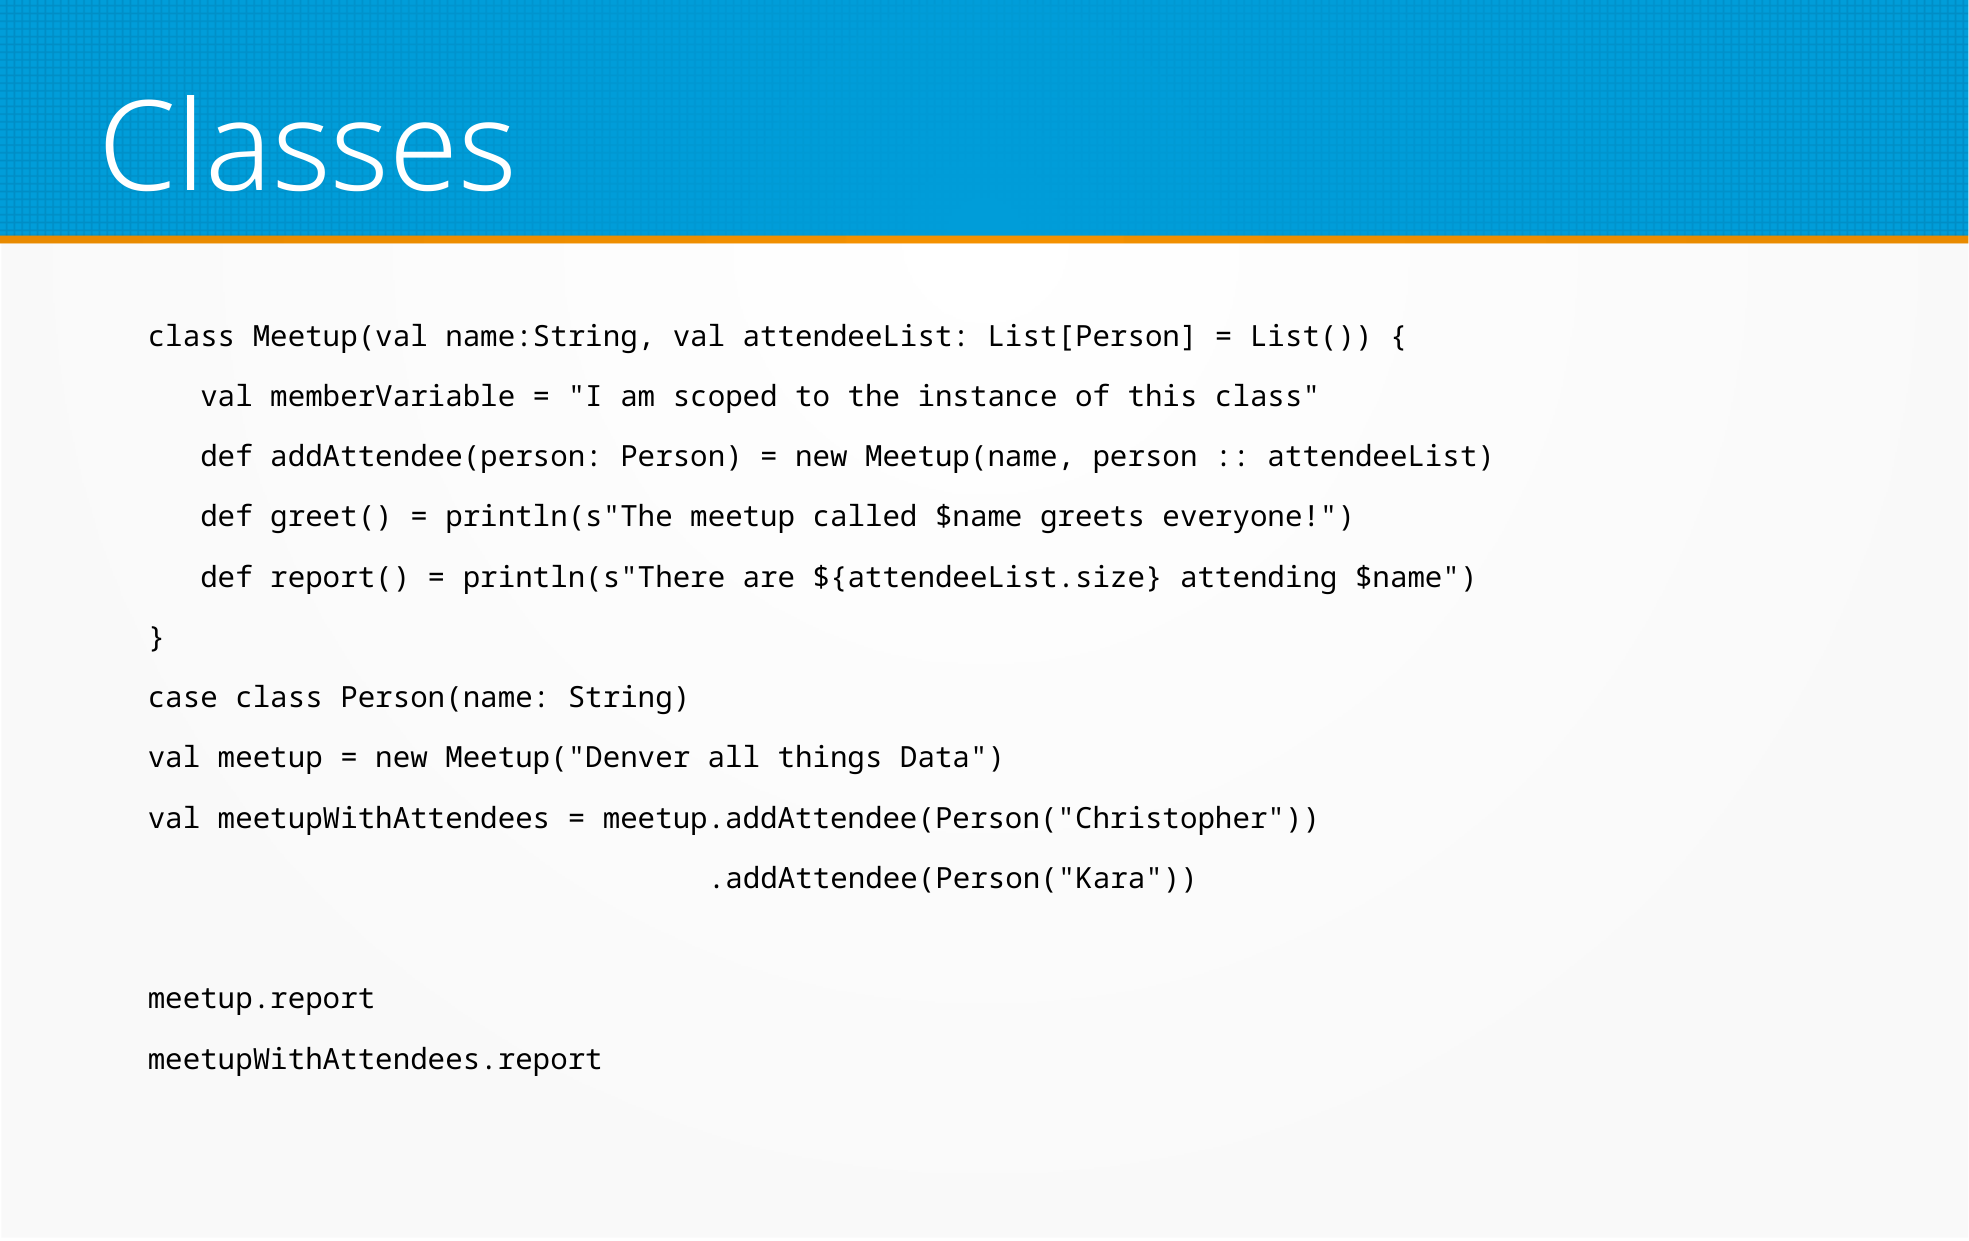

# Classes
class Meetup(val name:String, val attendeeList: List[Person] = List()) {
 val memberVariable = "I am scoped to the instance of this class"
 def addAttendee(person: Person) = new Meetup(name, person :: attendeeList)
 def greet() = println(s"The meetup called $name greets everyone!")
 def report() = println(s"There are ${attendeeList.size} attending $name")
}
case class Person(name: String)
val meetup = new Meetup("Denver all things Data")
val meetupWithAttendees = meetup.addAttendee(Person("Christopher"))
 .addAttendee(Person("Kara"))
meetup.report
meetupWithAttendees.report